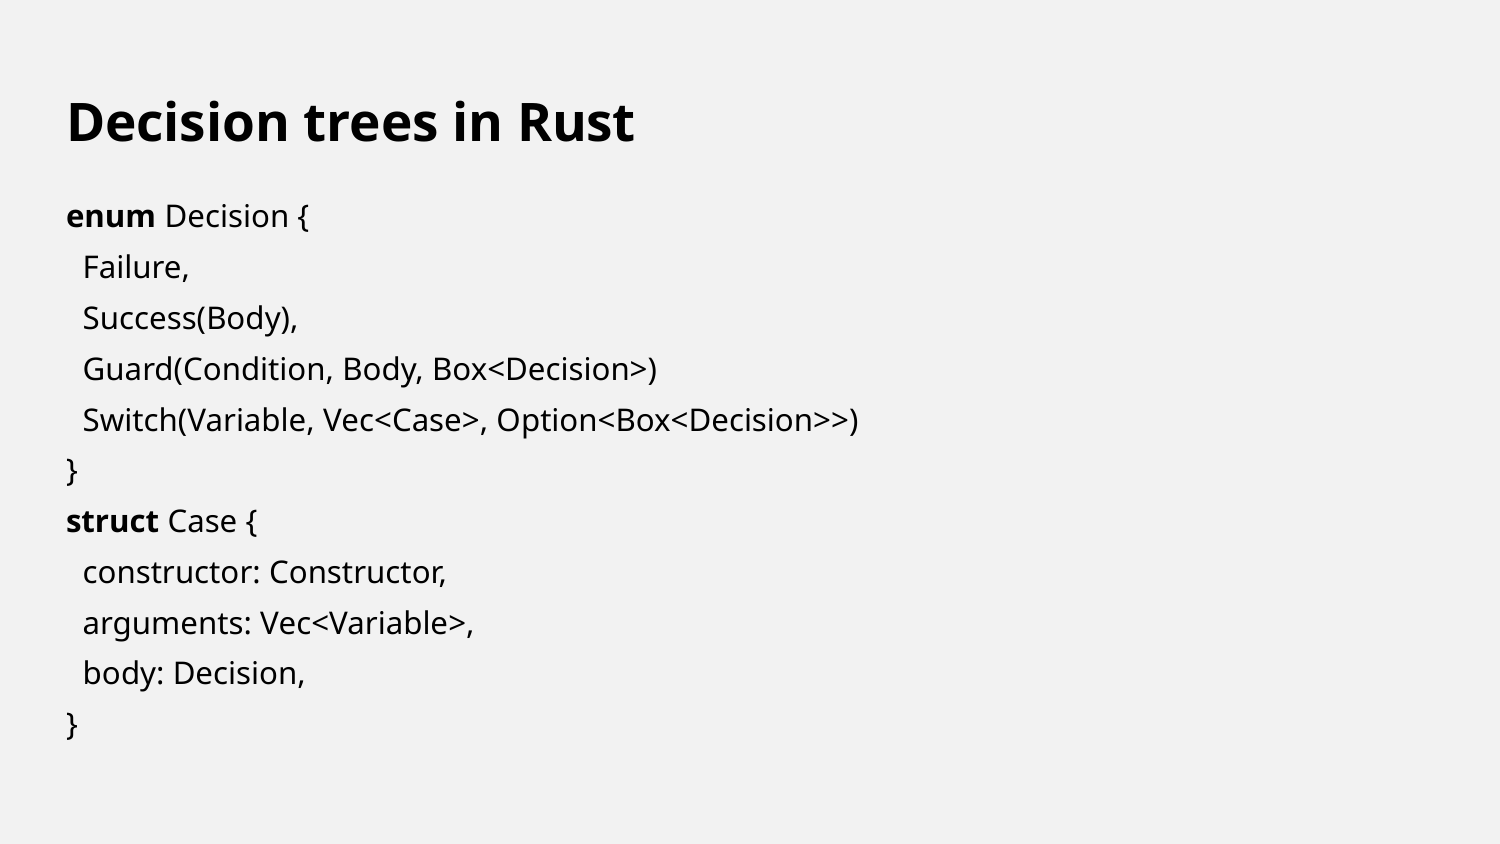

# Decision trees in Rust
enum Decision {
 Failure,
 Success(Body),
 Guard(Condition, Body, Box<Decision>)
 Switch(Variable, Vec<Case>, Option<Box<Decision>>)
}
struct Case {
 constructor: Constructor,
 arguments: Vec<Variable>,
 body: Decision,
}